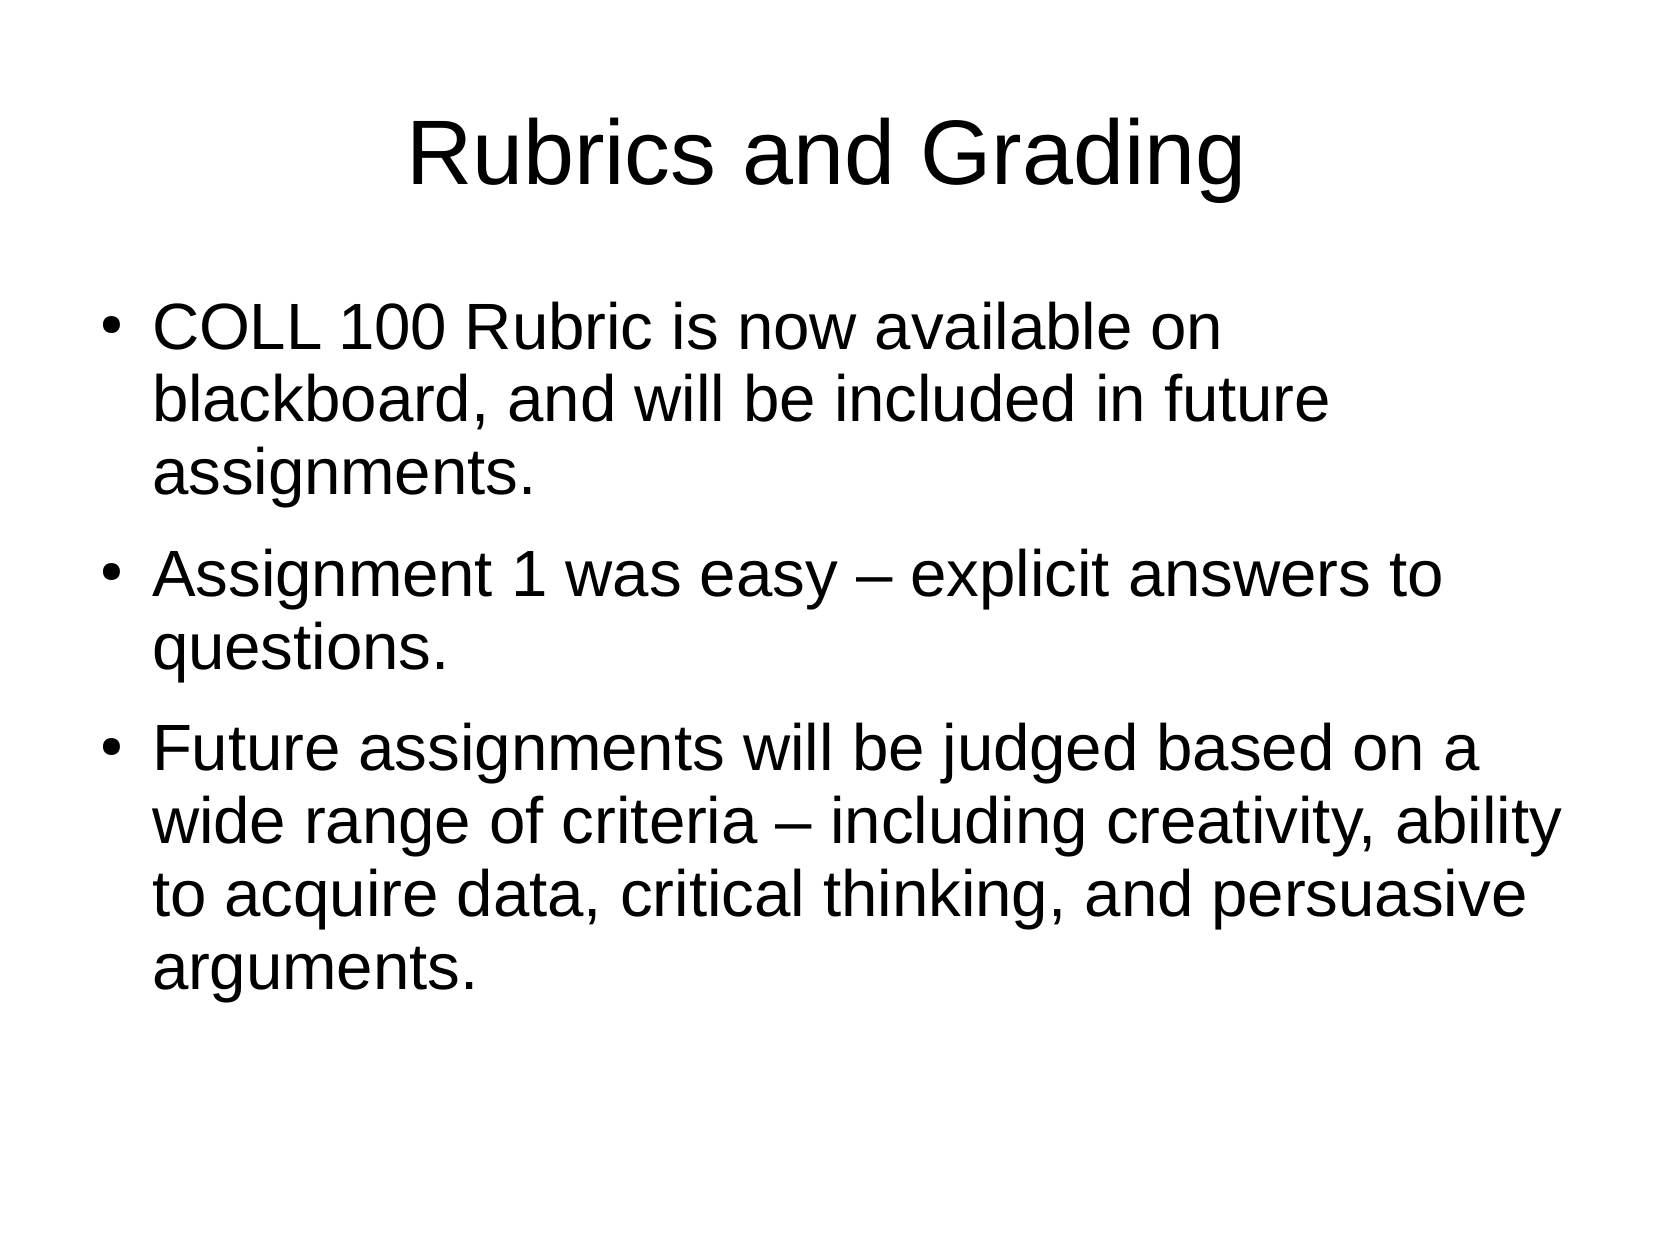

# Rubrics and Grading
COLL 100 Rubric is now available on blackboard, and will be included in future assignments.
Assignment 1 was easy – explicit answers to questions.
Future assignments will be judged based on a wide range of criteria – including creativity, ability to acquire data, critical thinking, and persuasive arguments.